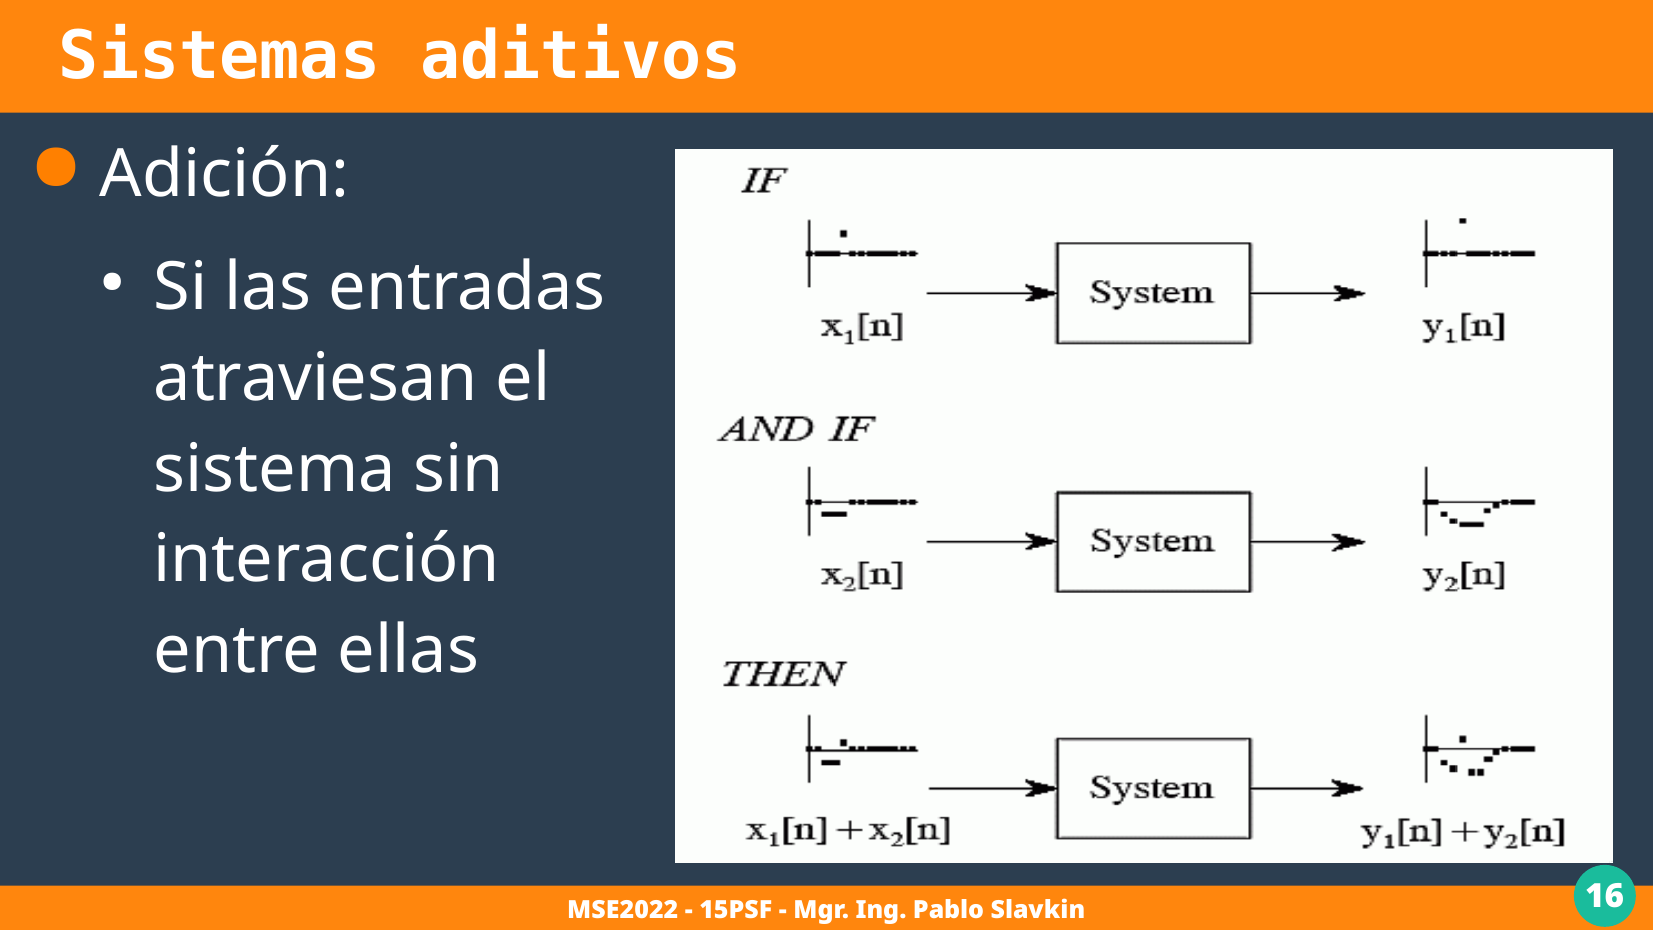

# Sistemas aditivos
 Adición:
Si las entradas atraviesan el sistema sin interacción entre ellas
MSE2022 - 15PSF - Mgr. Ing. Pablo Slavkin